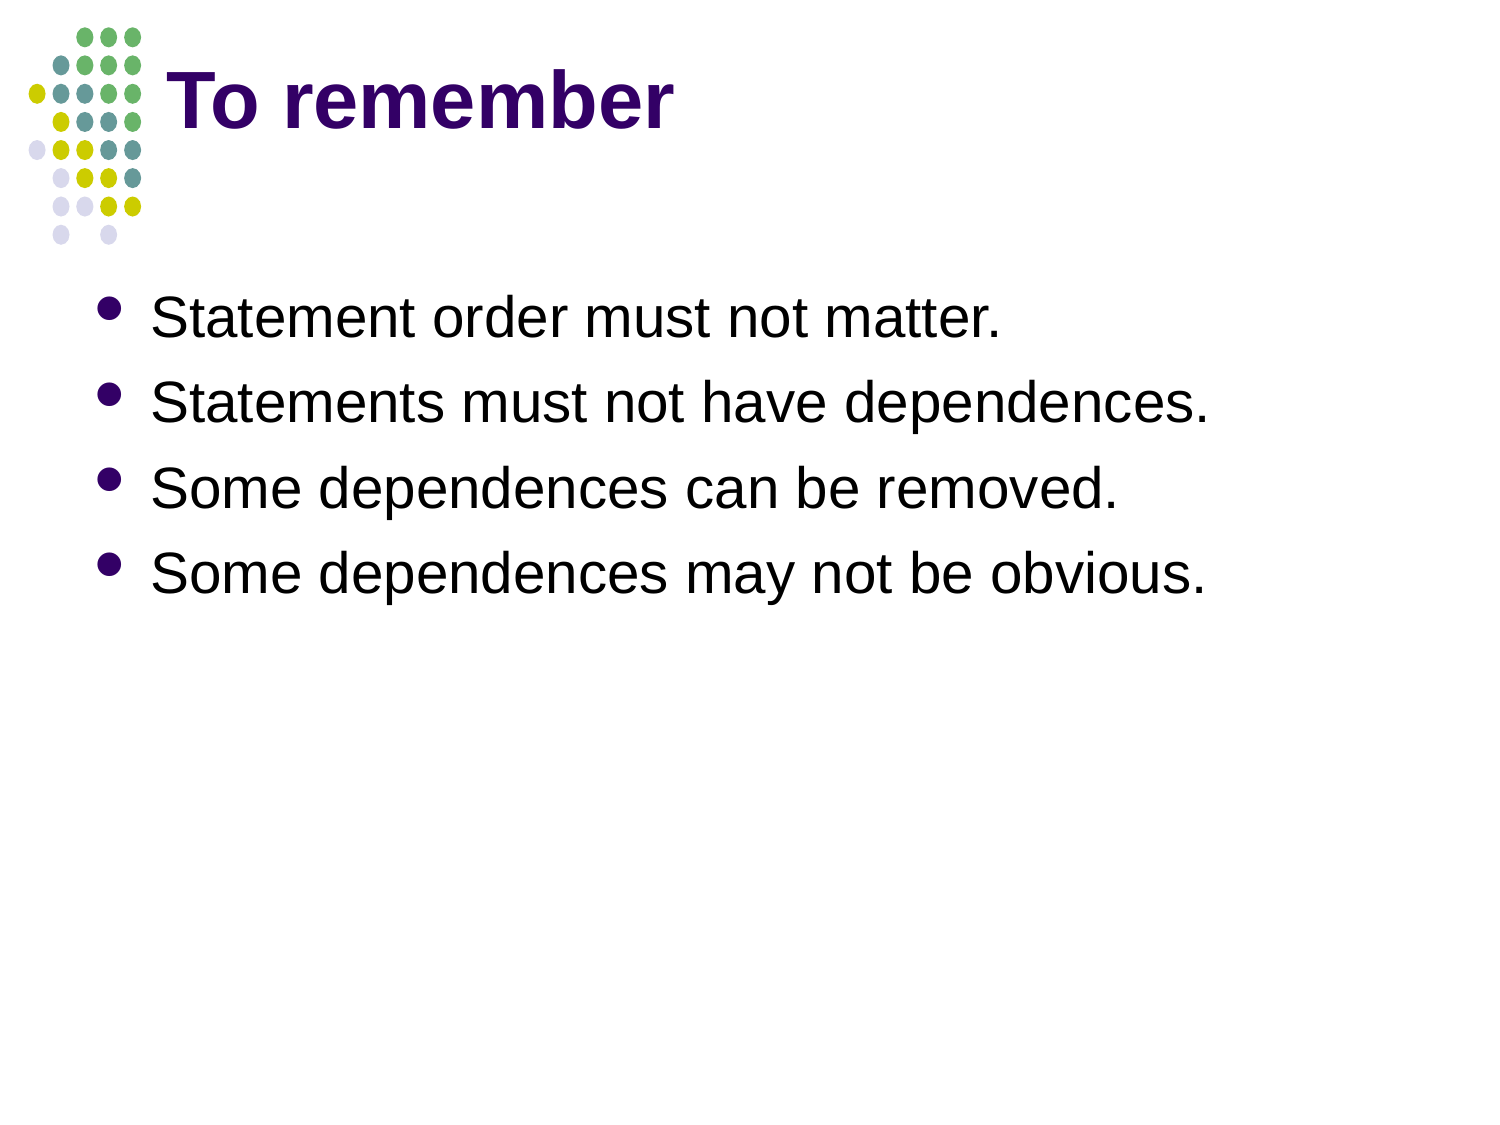

# To remember
Statement order must not matter.
Statements must not have dependences.
Some dependences can be removed.
Some dependences may not be obvious.